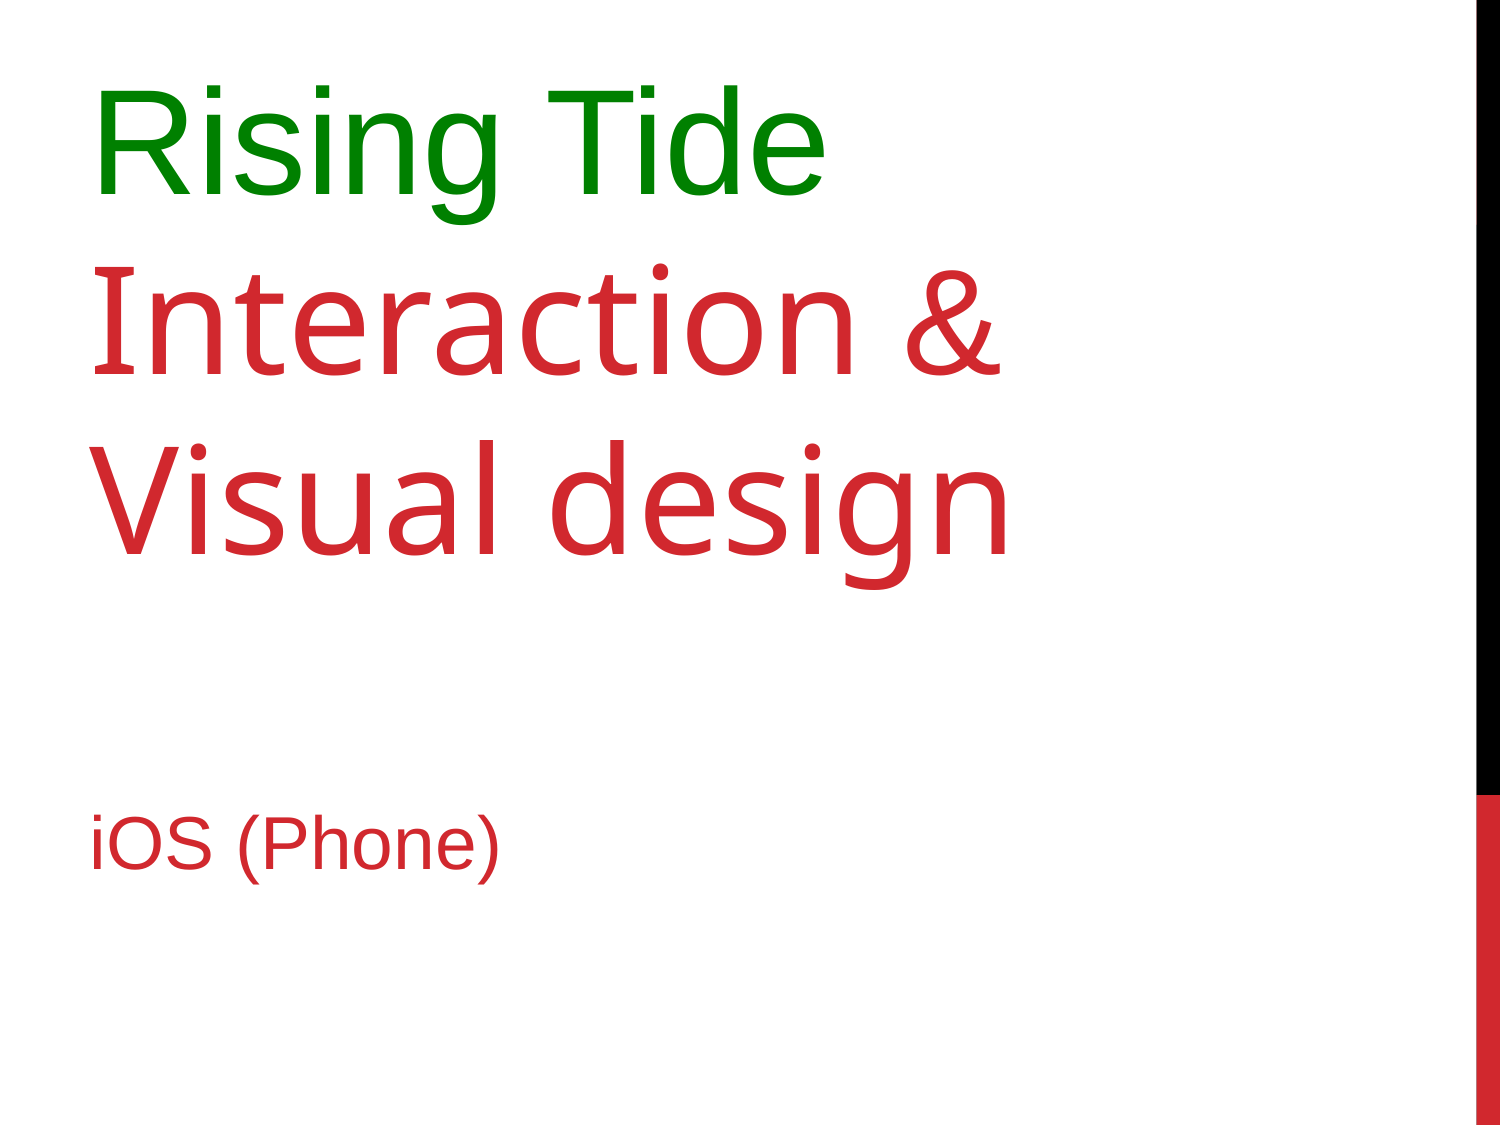

# Rising Tide Interaction & Visual design
iOS (Phone)